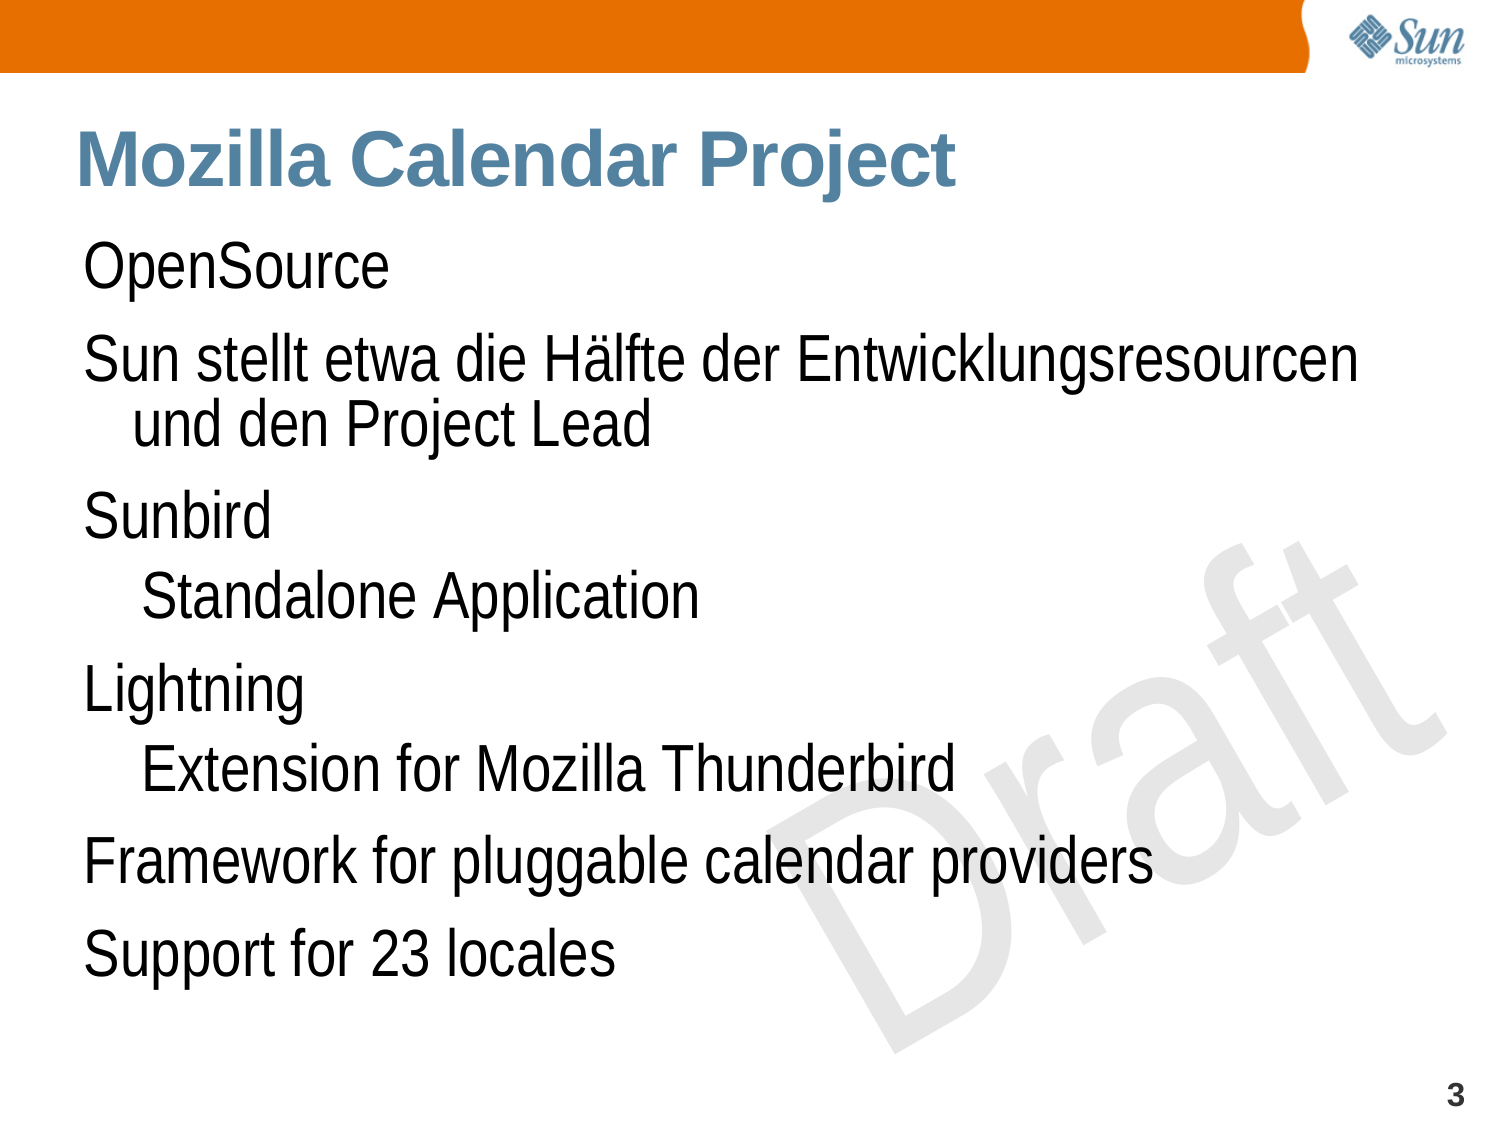

# Mozilla Calendar Project
OpenSource
Sun stellt etwa die Hälfte der Entwicklungsresourcen und den Project Lead
Sunbird
Standalone Application
Lightning
Extension for Mozilla Thunderbird
Framework for pluggable calendar providers
Support for 23 locales